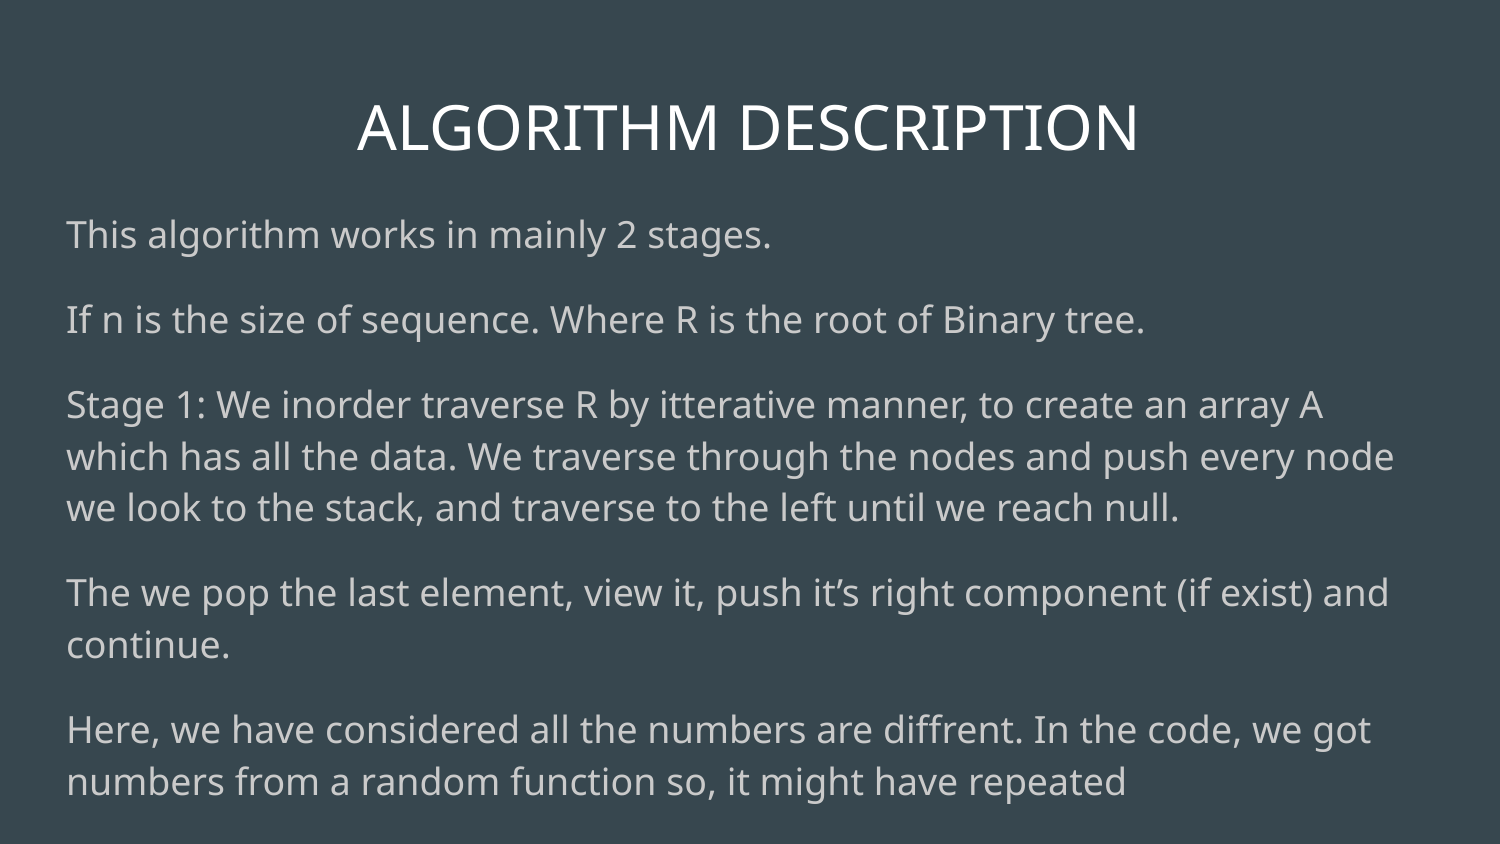

# ALGORITHM DESCRIPTION
This algorithm works in mainly 2 stages.
If n is the size of sequence. Where R is the root of Binary tree.
Stage 1: We inorder traverse R by itterative manner, to create an array A which has all the data. We traverse through the nodes and push every node we look to the stack, and traverse to the left until we reach null.
The we pop the last element, view it, push it’s right component (if exist) and continue.
Here, we have considered all the numbers are diffrent. In the code, we got numbers from a random function so, it might have repeated